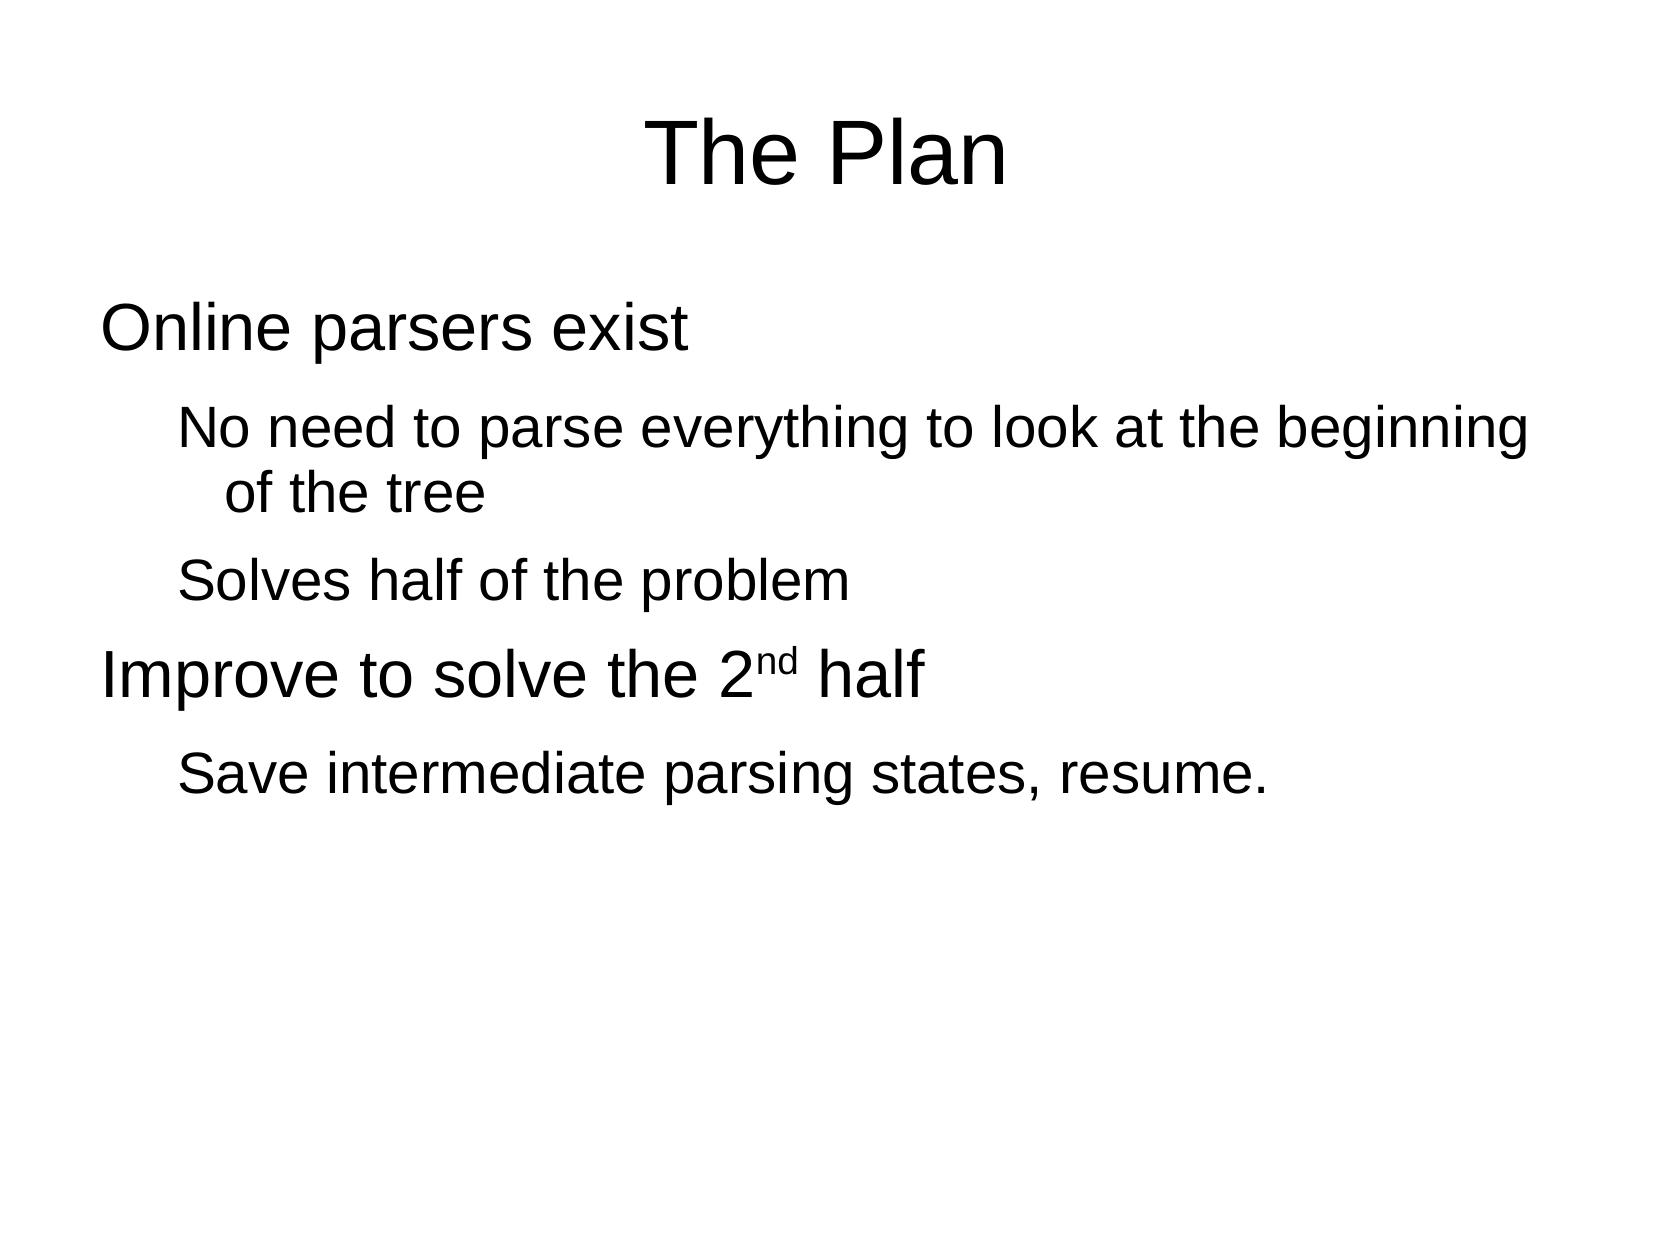

# The Plan
Online parsers exist
No need to parse everything to look at the beginning of the tree
Solves half of the problem
Improve to solve the 2nd half
Save intermediate parsing states, resume.